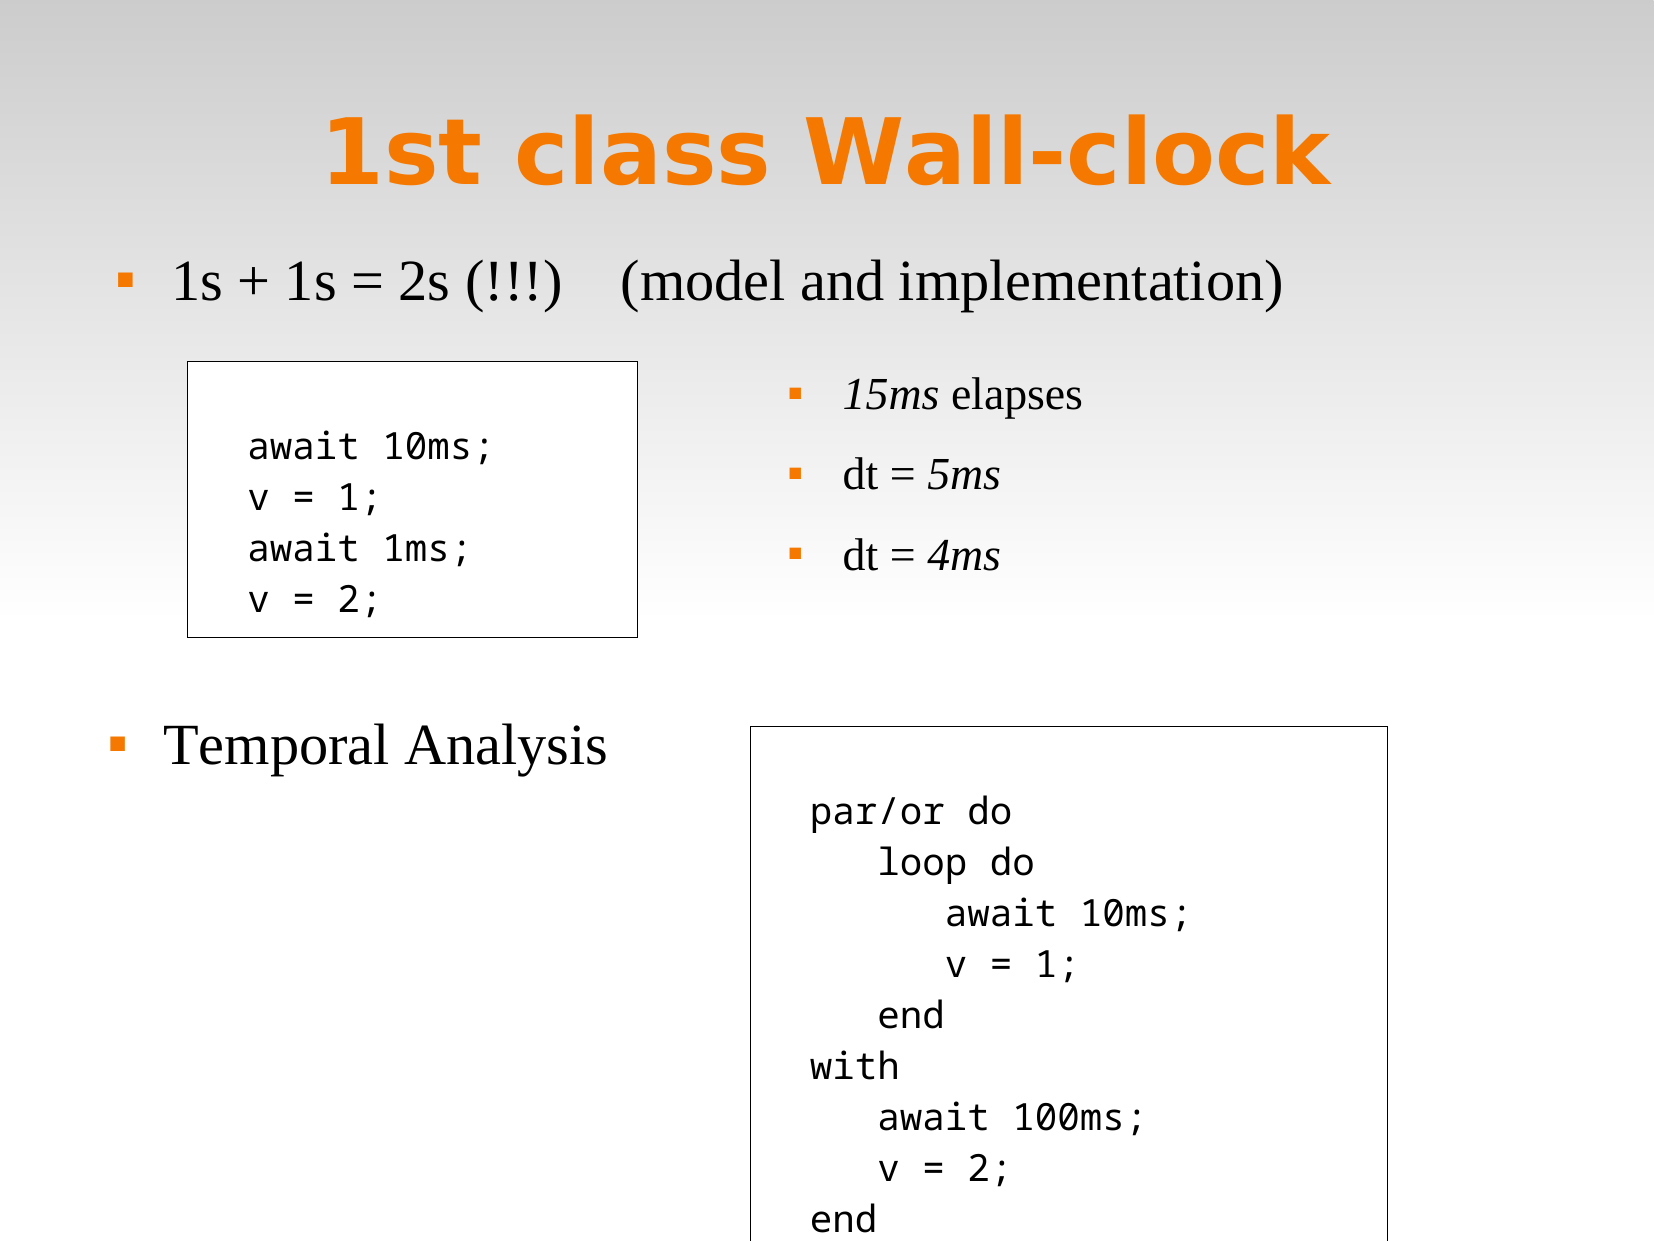

# 1st class Wall-clock
1s + 1s = 2s (!!!) (model and implementation)
 await 10ms;
 v = 1;
 await 1ms;
 v = 2;
15ms elapses
dt = 5ms
dt = 4ms
Temporal Analysis
 par/or do
 loop do
 await 10ms;
 v = 1;
 end
 with
 await 100ms;
 v = 2;
 end